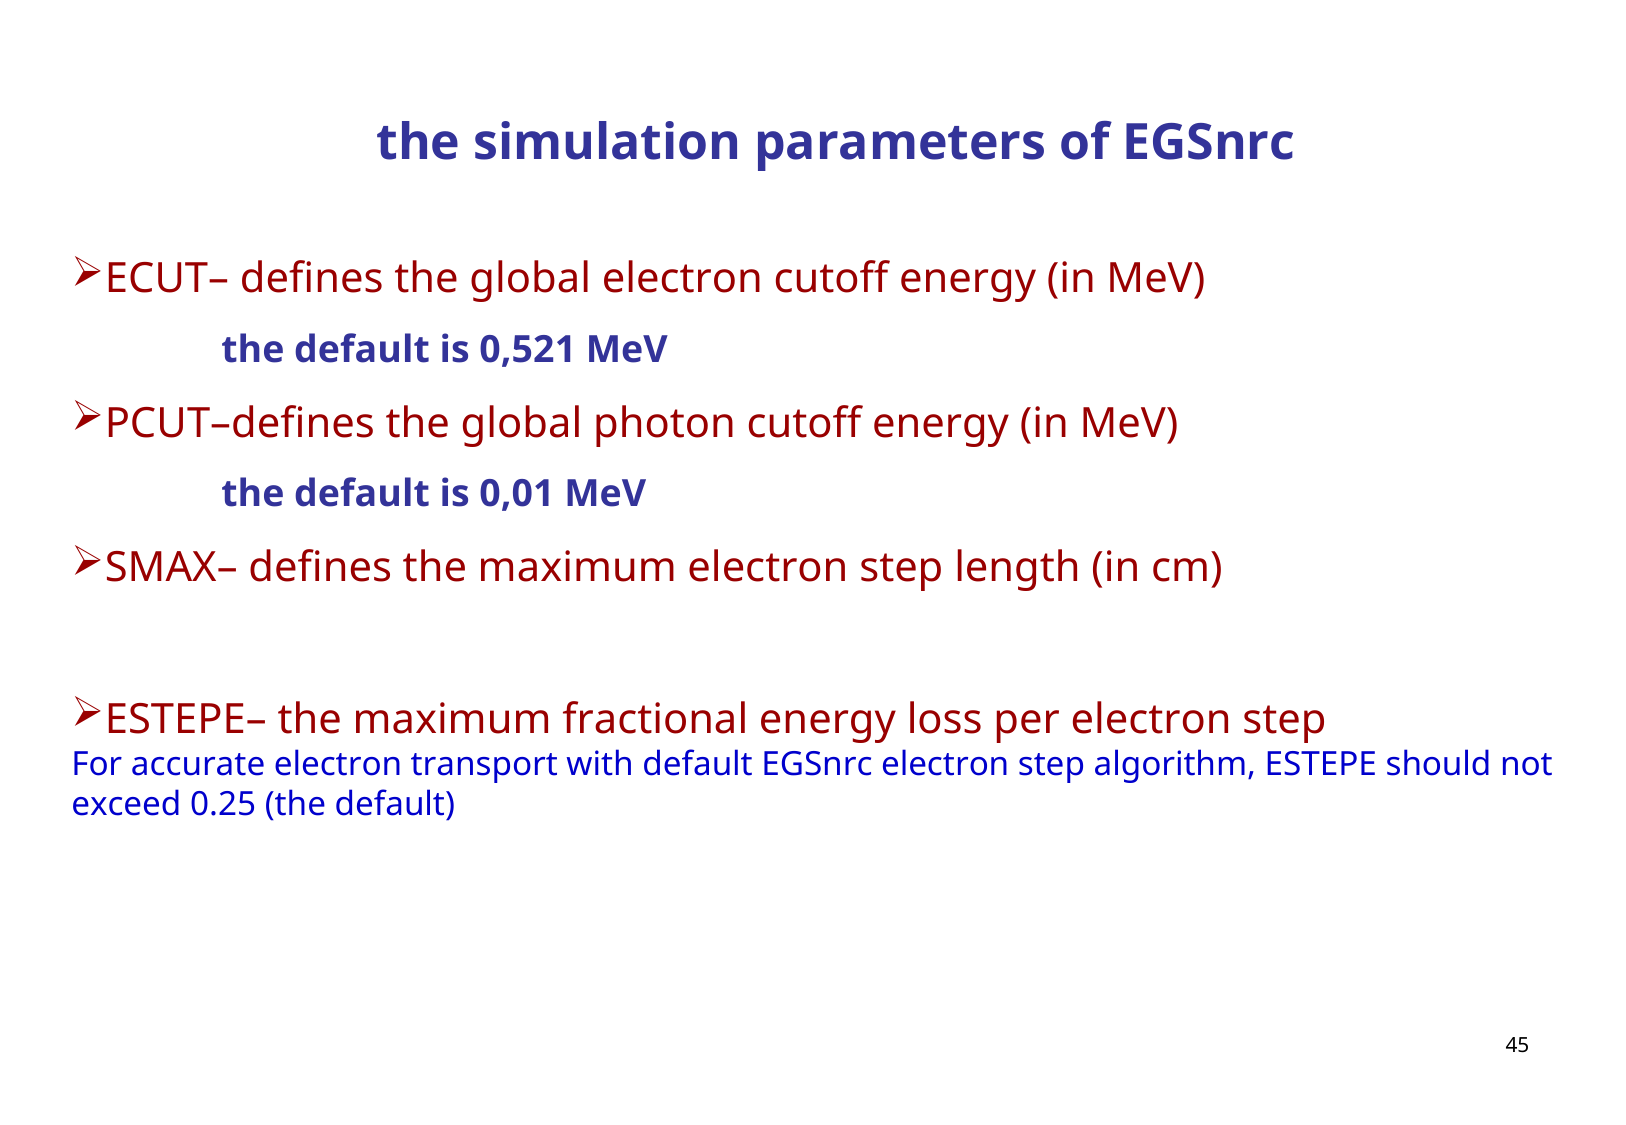

the simulation parameters of EGSnrc
ECUT– defines the global electron cutoff energy (in MeV)
	the default is 0,521 MeV
PCUT–defines the global photon cutoff energy (in MeV)
	the default is 0,01 MeV
SMAX– defines the maximum electron step length (in cm)
ESTEPE– the maximum fractional energy loss per electron step
For accurate electron transport with default EGSnrc electron step algorithm, ESTEPE should not exceed 0.25 (the default)
45